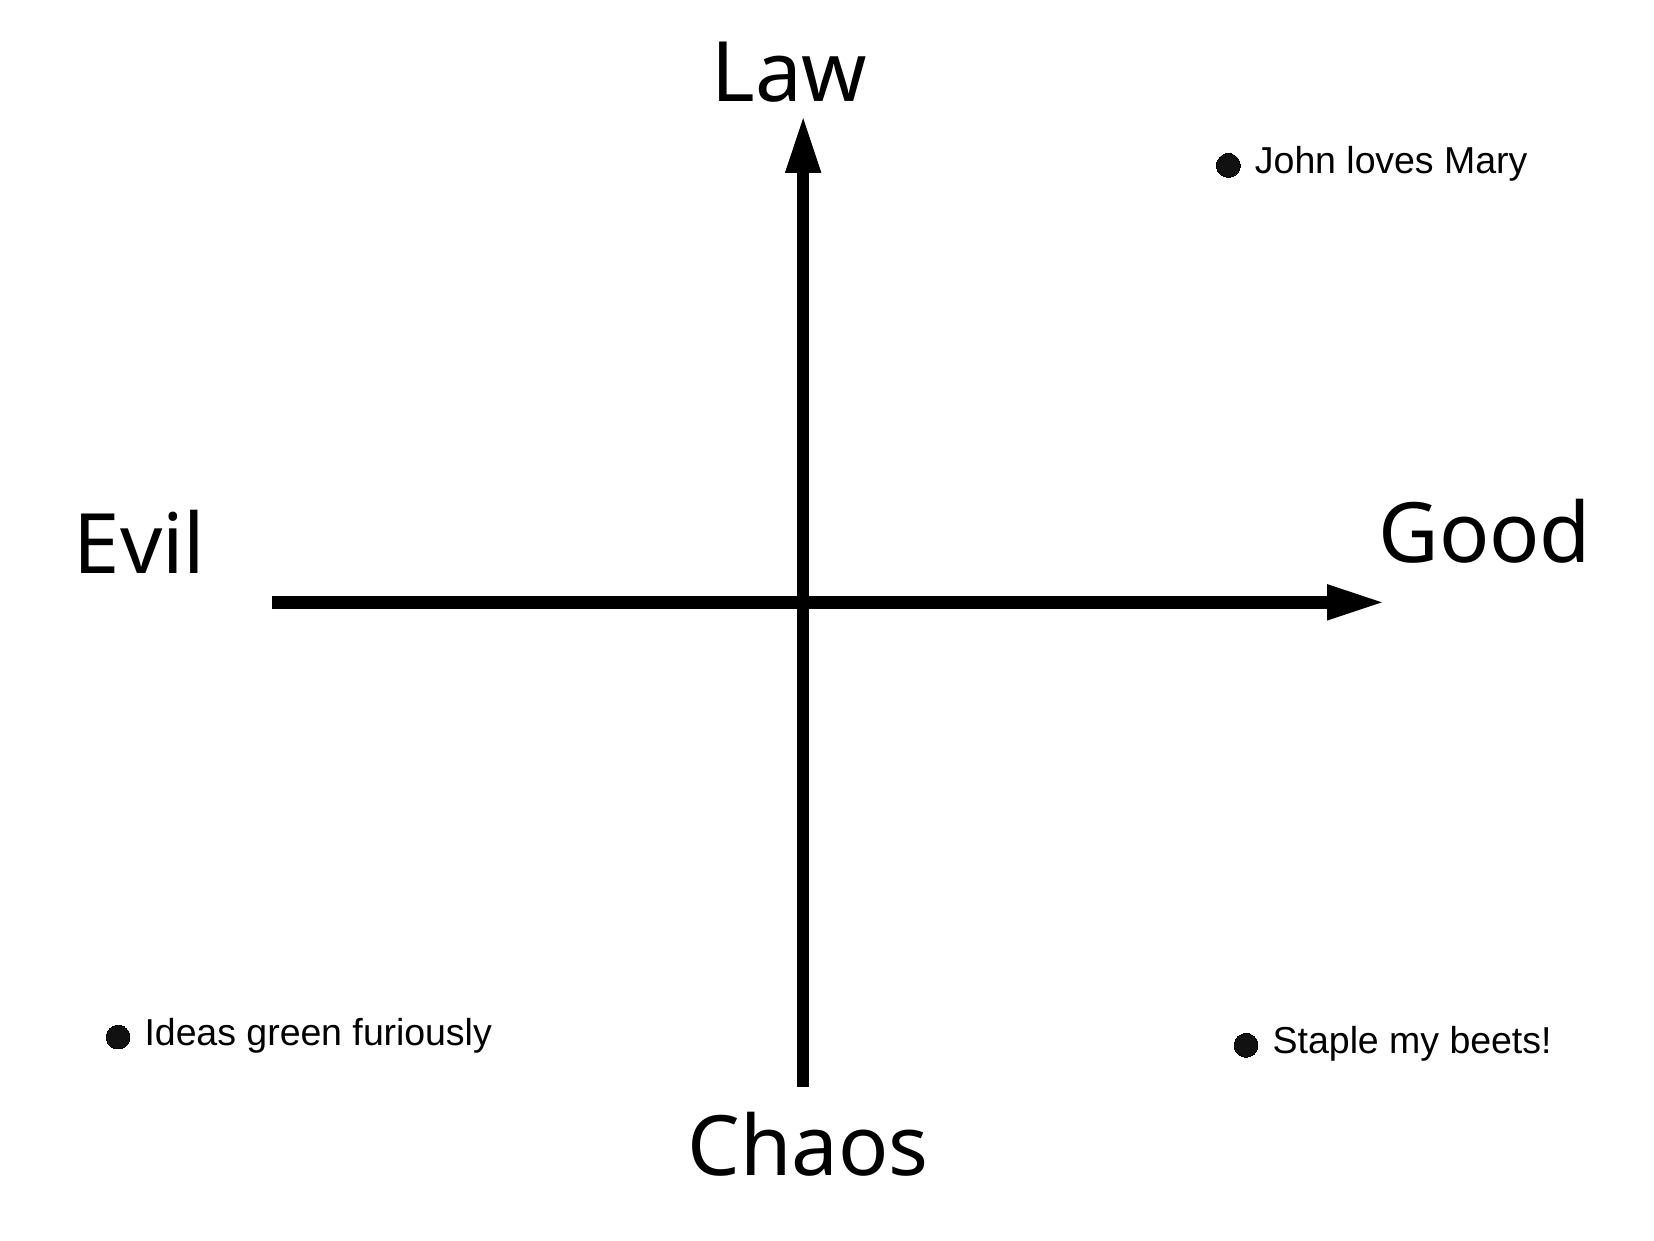

Law
John loves Mary
Good
Evil
Ideas green furiously
Staple my beets!
Chaos